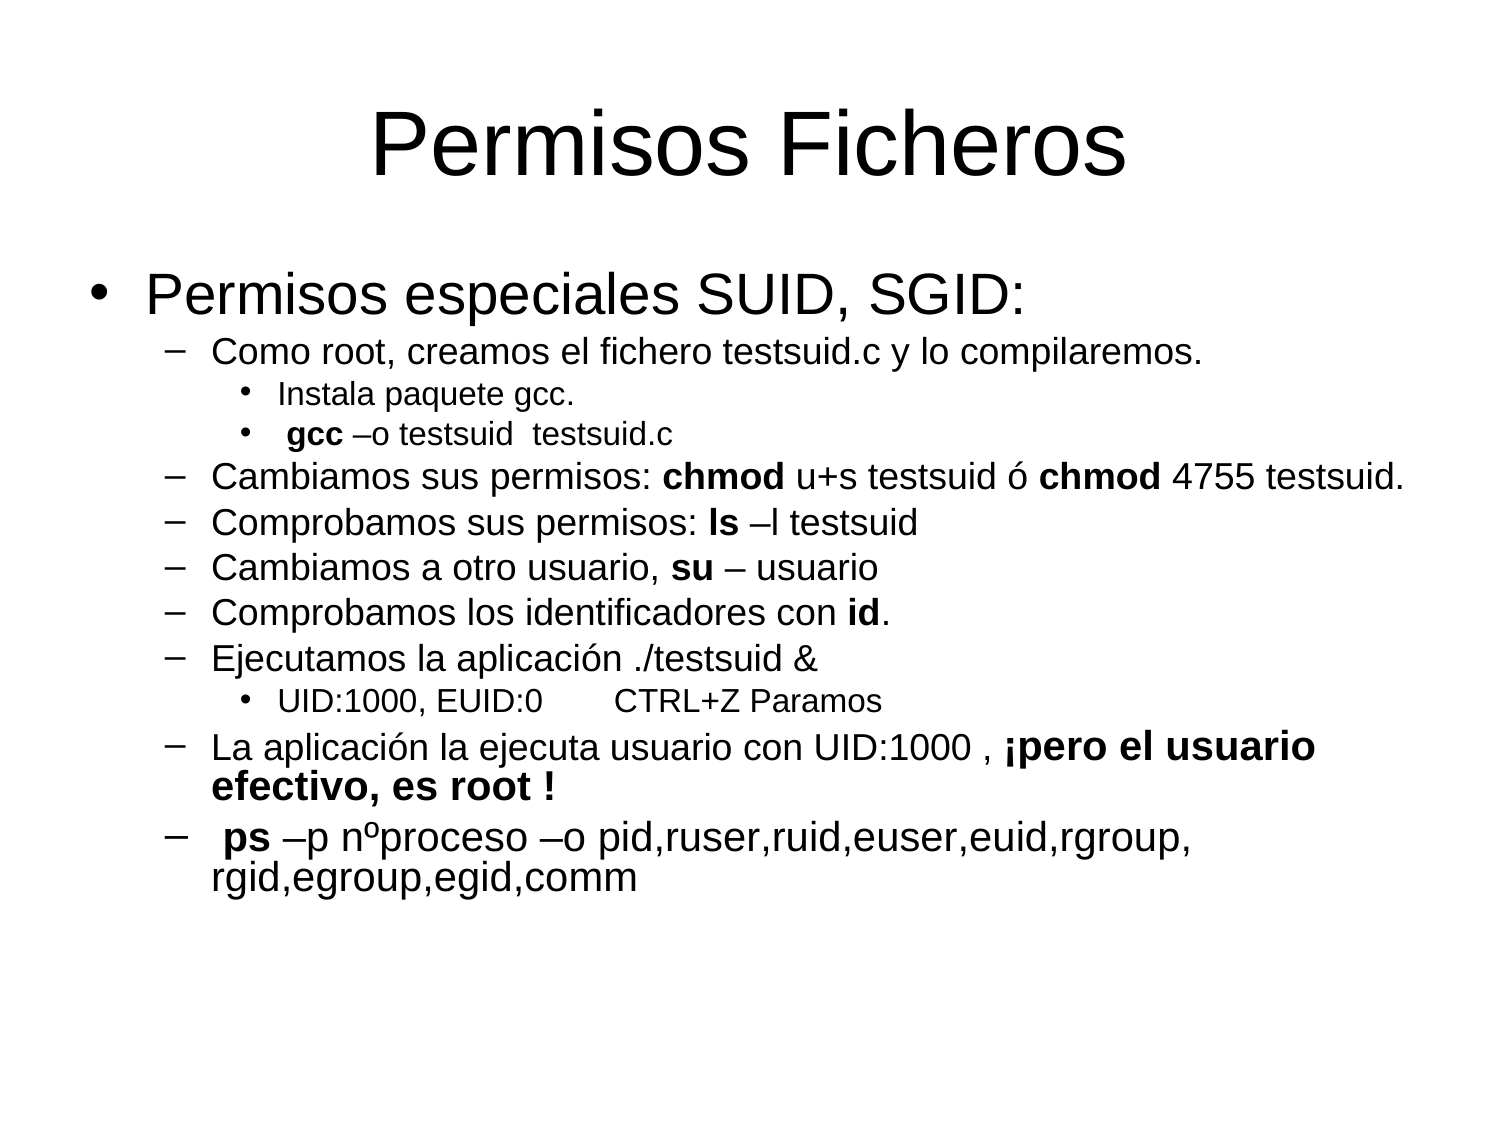

# Permisos Ficheros
Permisos especiales SUID, SGID:
Como root, creamos el fichero testsuid.c y lo compilaremos.
Instala paquete gcc.
 gcc –o testsuid testsuid.c
Cambiamos sus permisos: chmod u+s testsuid ó chmod 4755 testsuid.
Comprobamos sus permisos: ls –l testsuid
Cambiamos a otro usuario, su – usuario
Comprobamos los identificadores con id.
Ejecutamos la aplicación ./testsuid &
UID:1000, EUID:0	 CTRL+Z Paramos
La aplicación la ejecuta usuario con UID:1000 , ¡pero el usuario efectivo, es root !
 ps –p nºproceso –o pid,ruser,ruid,euser,euid,rgroup, rgid,egroup,egid,comm